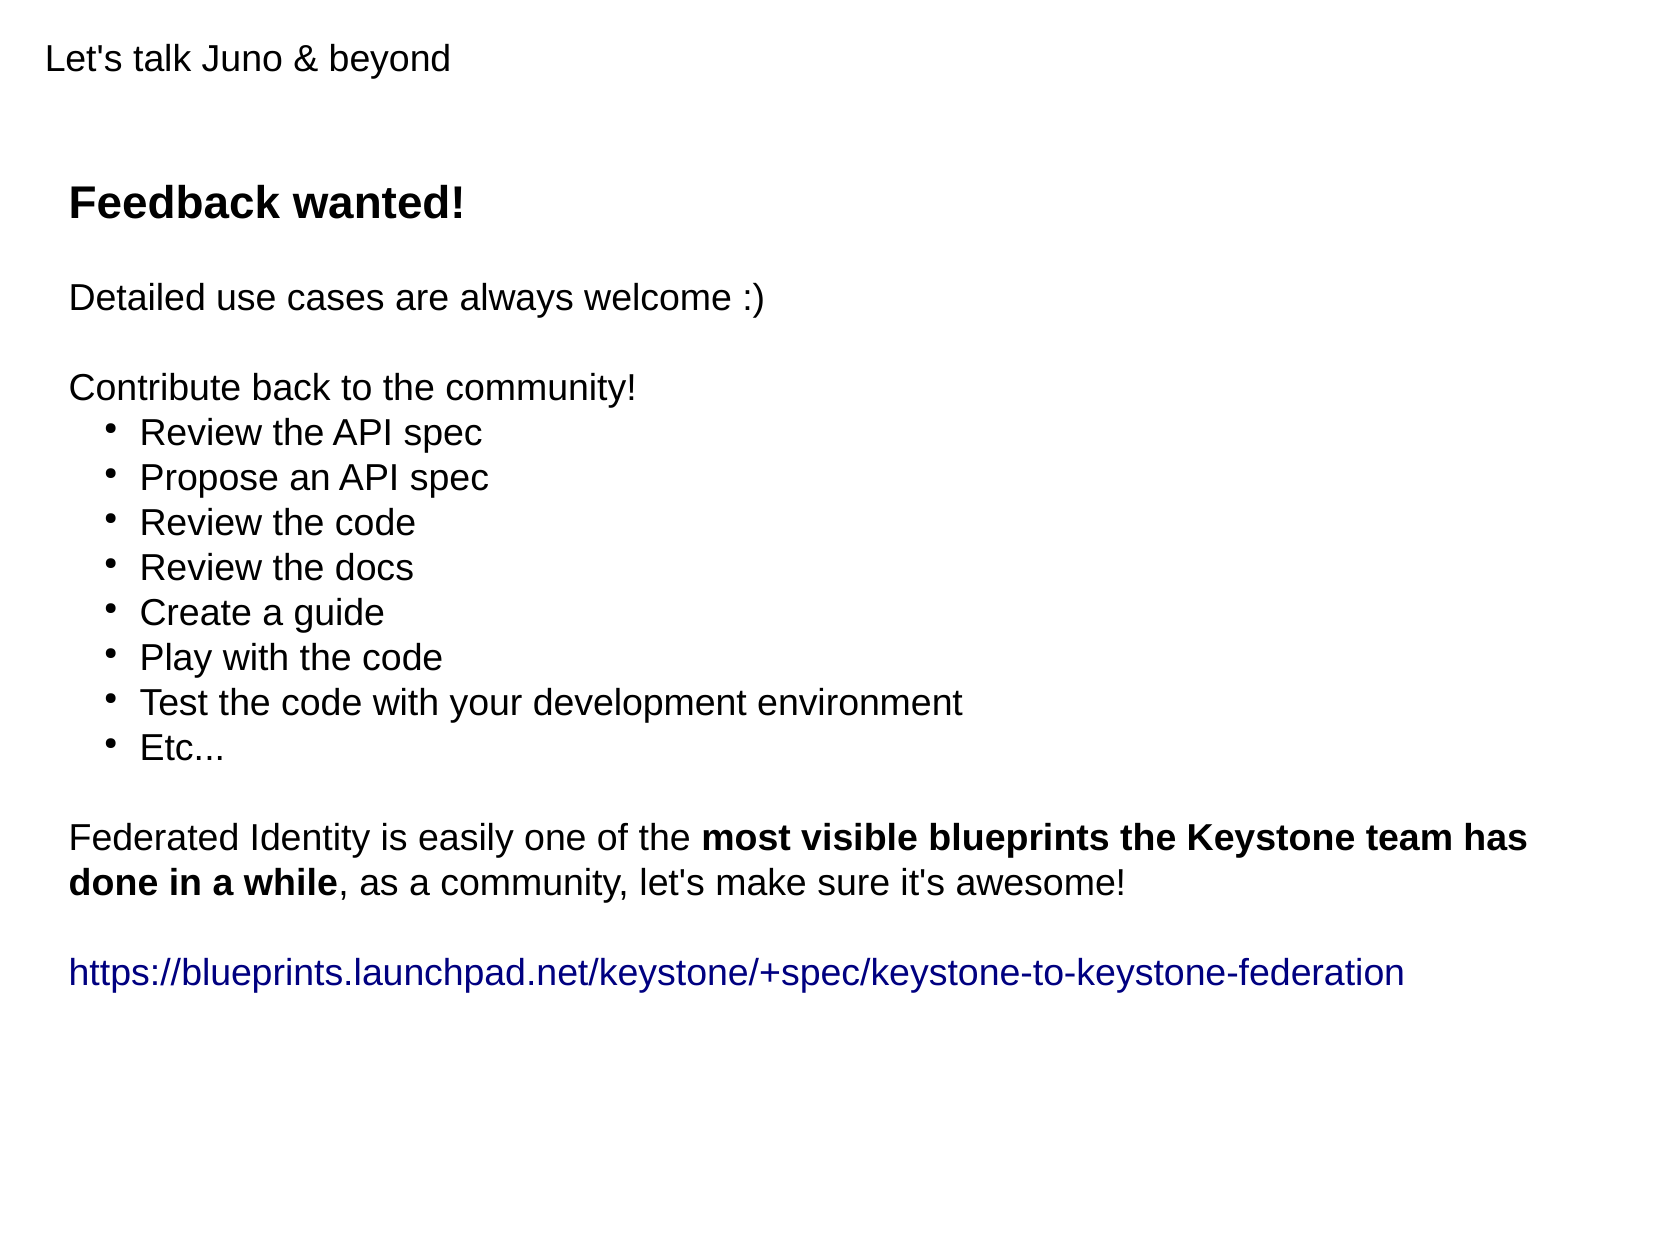

Let's talk Juno & beyond
Feedback wanted!
Detailed use cases are always welcome :)
Contribute back to the community!
Review the API spec
Propose an API spec
Review the code
Review the docs
Create a guide
Play with the code
Test the code with your development environment
Etc...
Federated Identity is easily one of the most visible blueprints the Keystone team has done in a while, as a community, let's make sure it's awesome!
https://blueprints.launchpad.net/keystone/+spec/keystone-to-keystone-federation